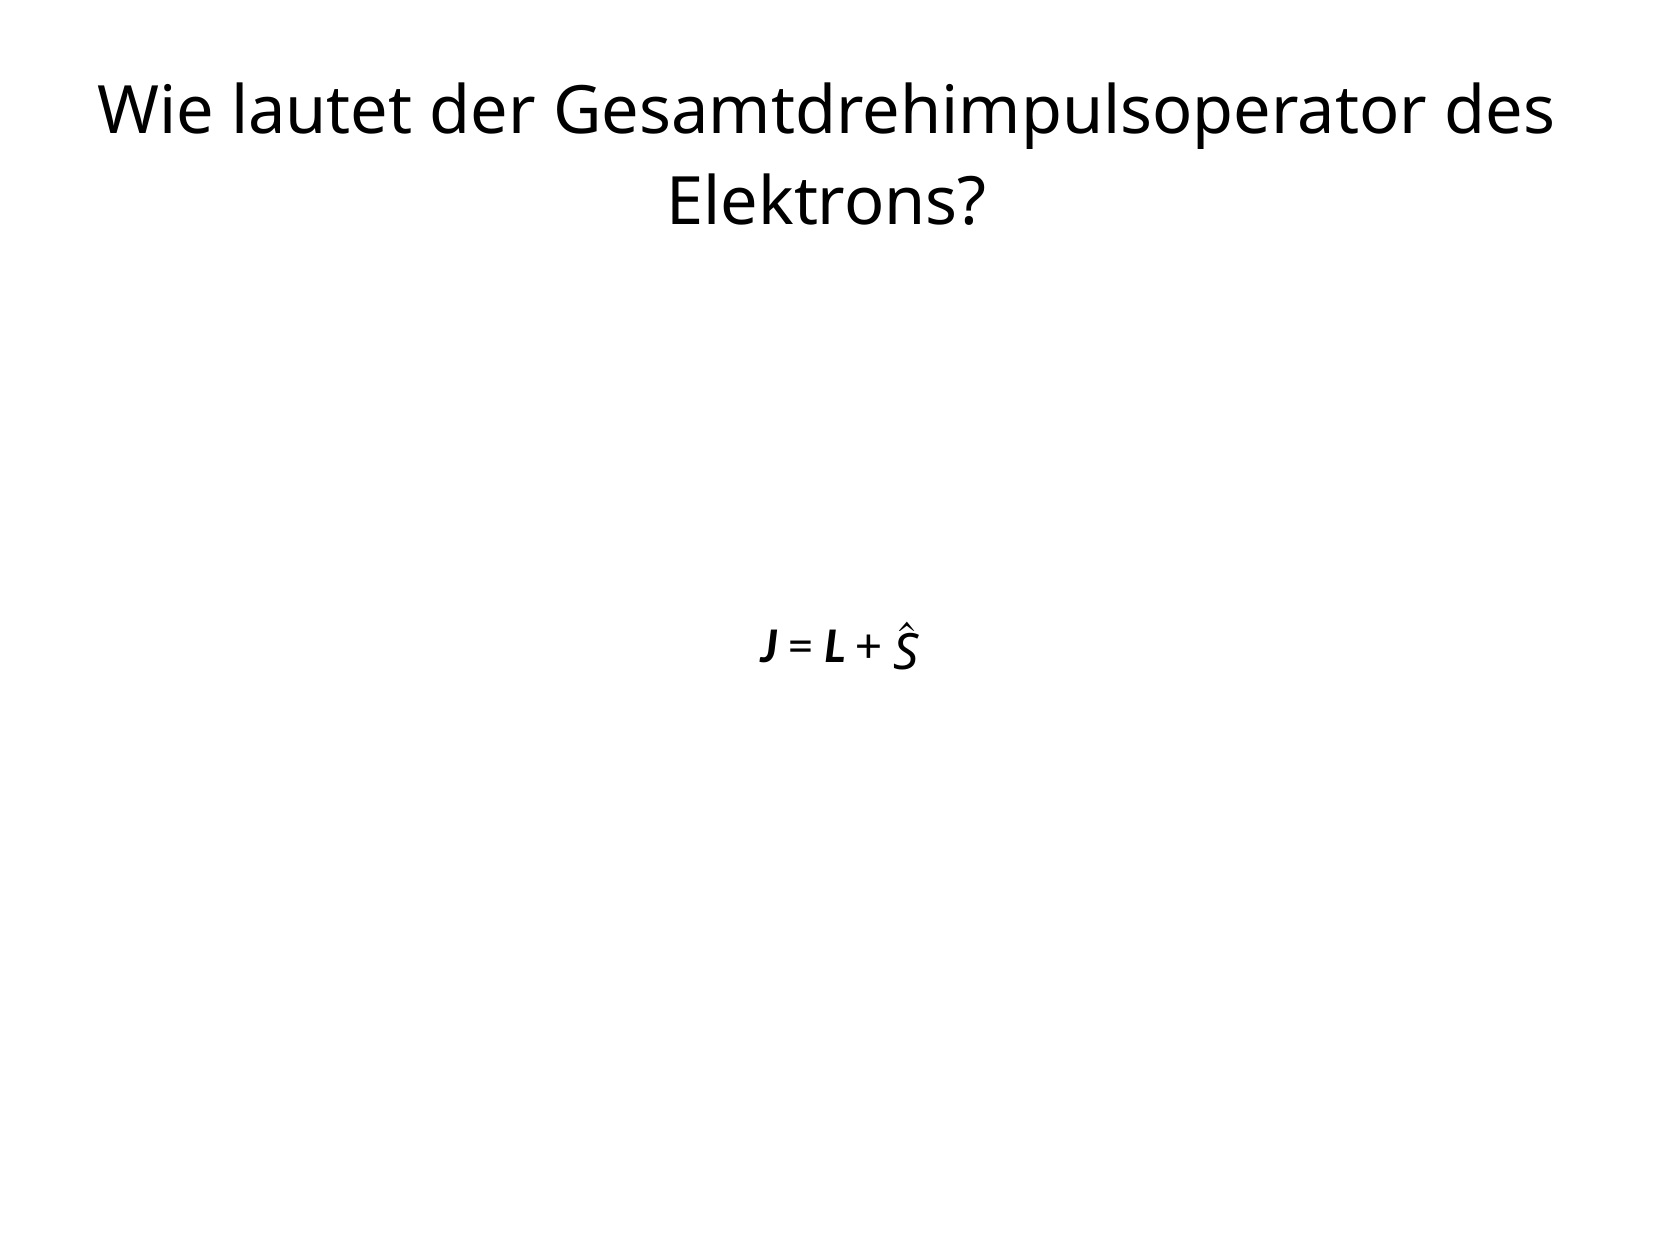

# Wie lautet der Gesamtdrehimpulsoperator des Elektrons?
J = L +